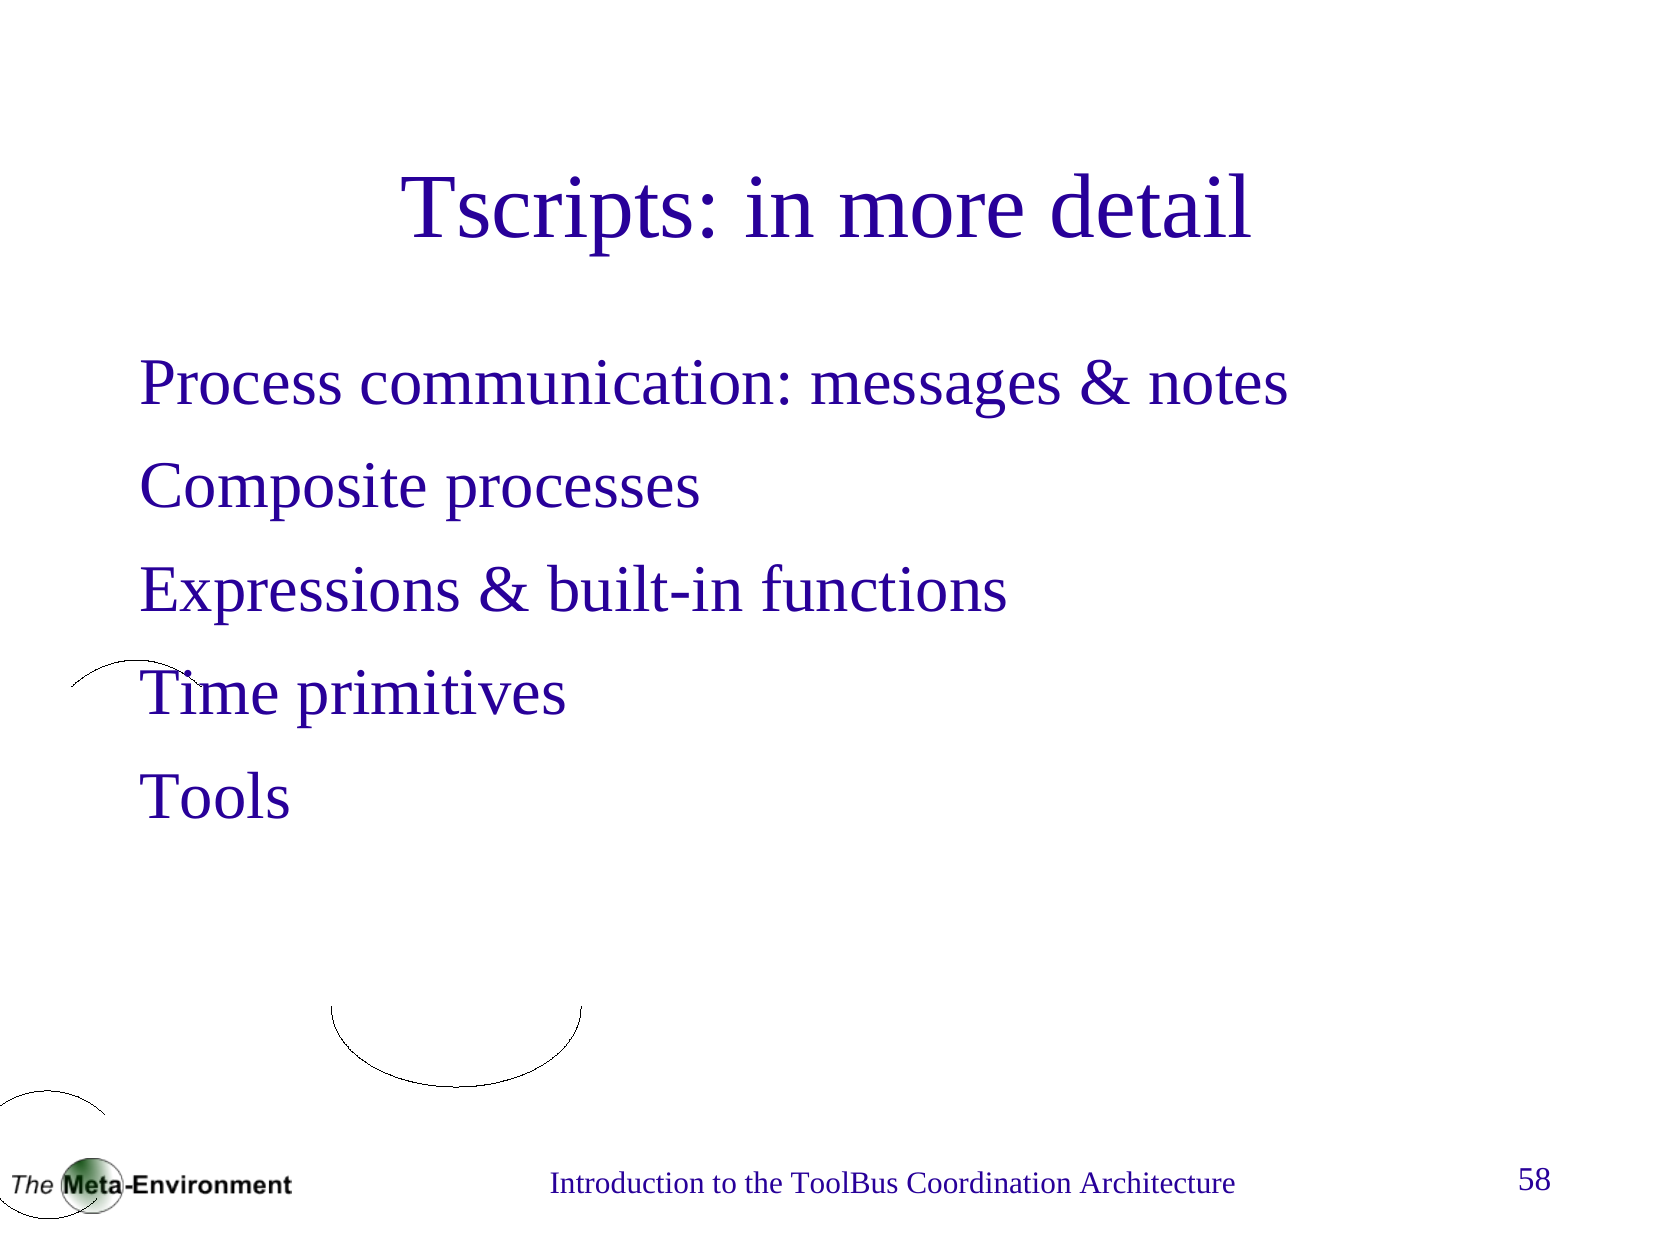

# Tscripts: in more detail
Process communication: messages & notes
Composite processes
Expressions & built-in functions
Time primitives
Tools